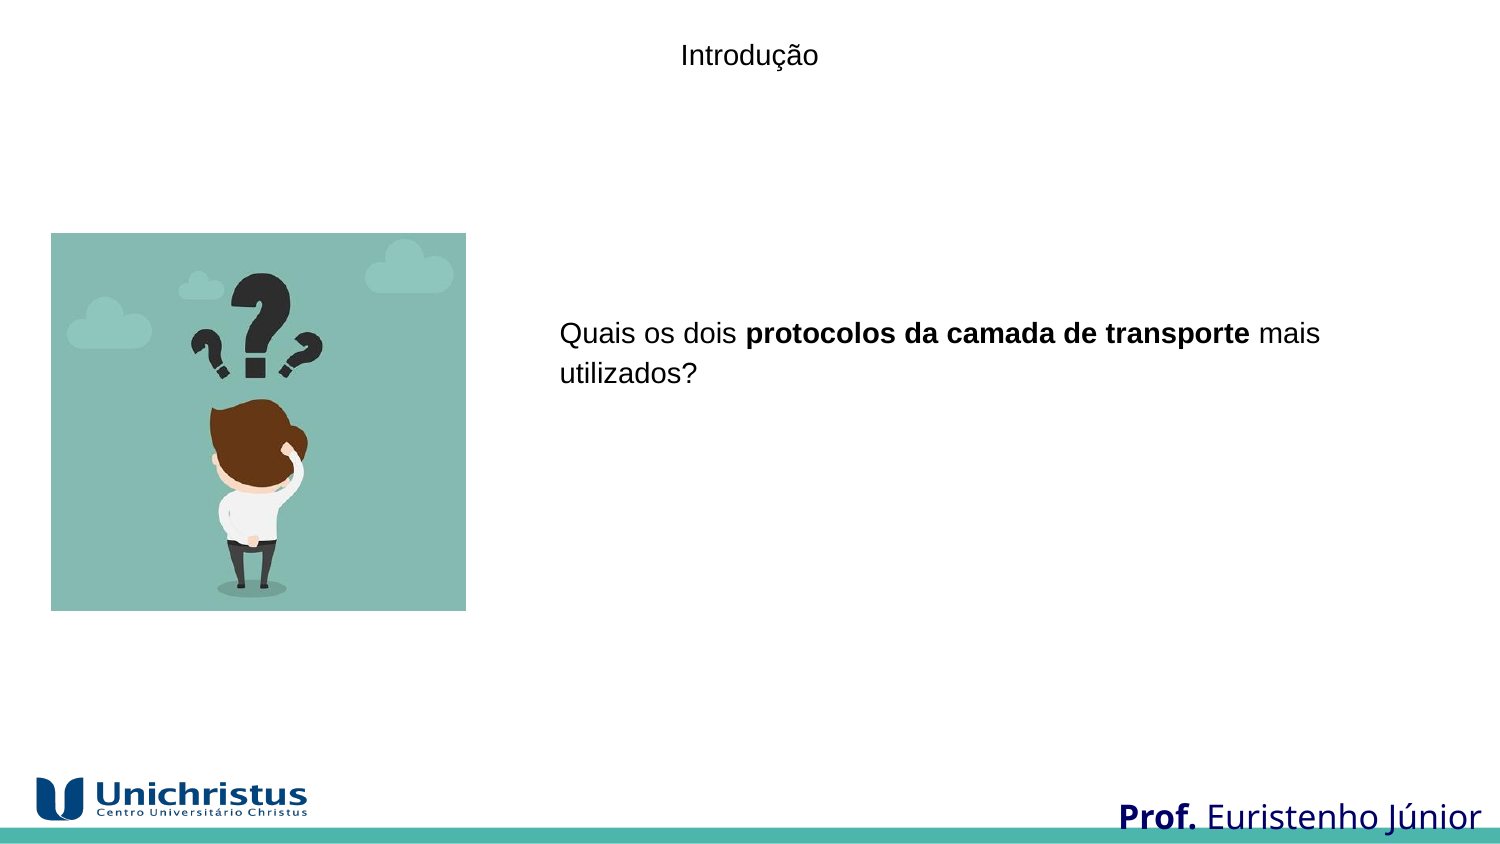

# Introdução
Quais os dois protocolos da camada de transporte mais utilizados?